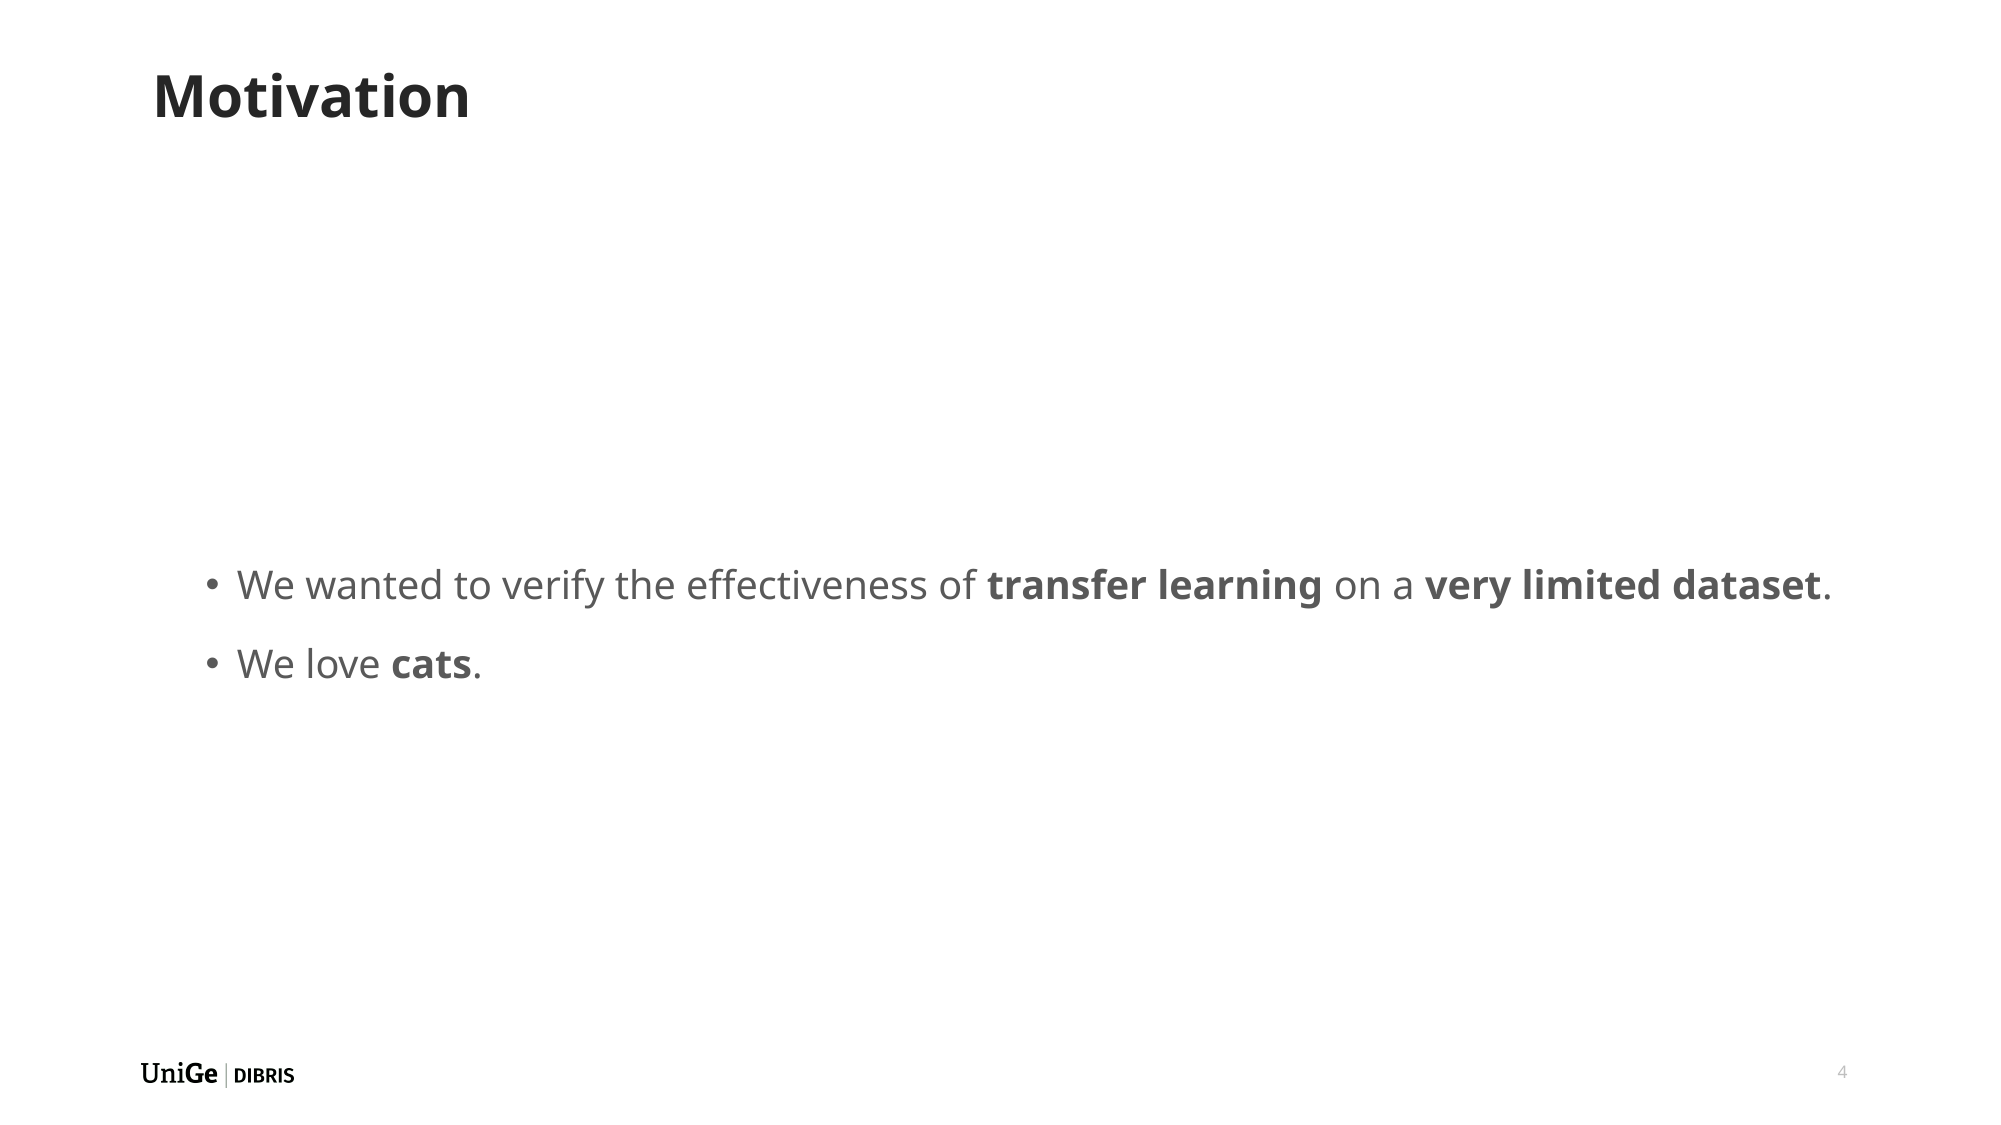

# Motivation
We wanted to verify the effectiveness of transfer learning on a very limited dataset.
We love cats.